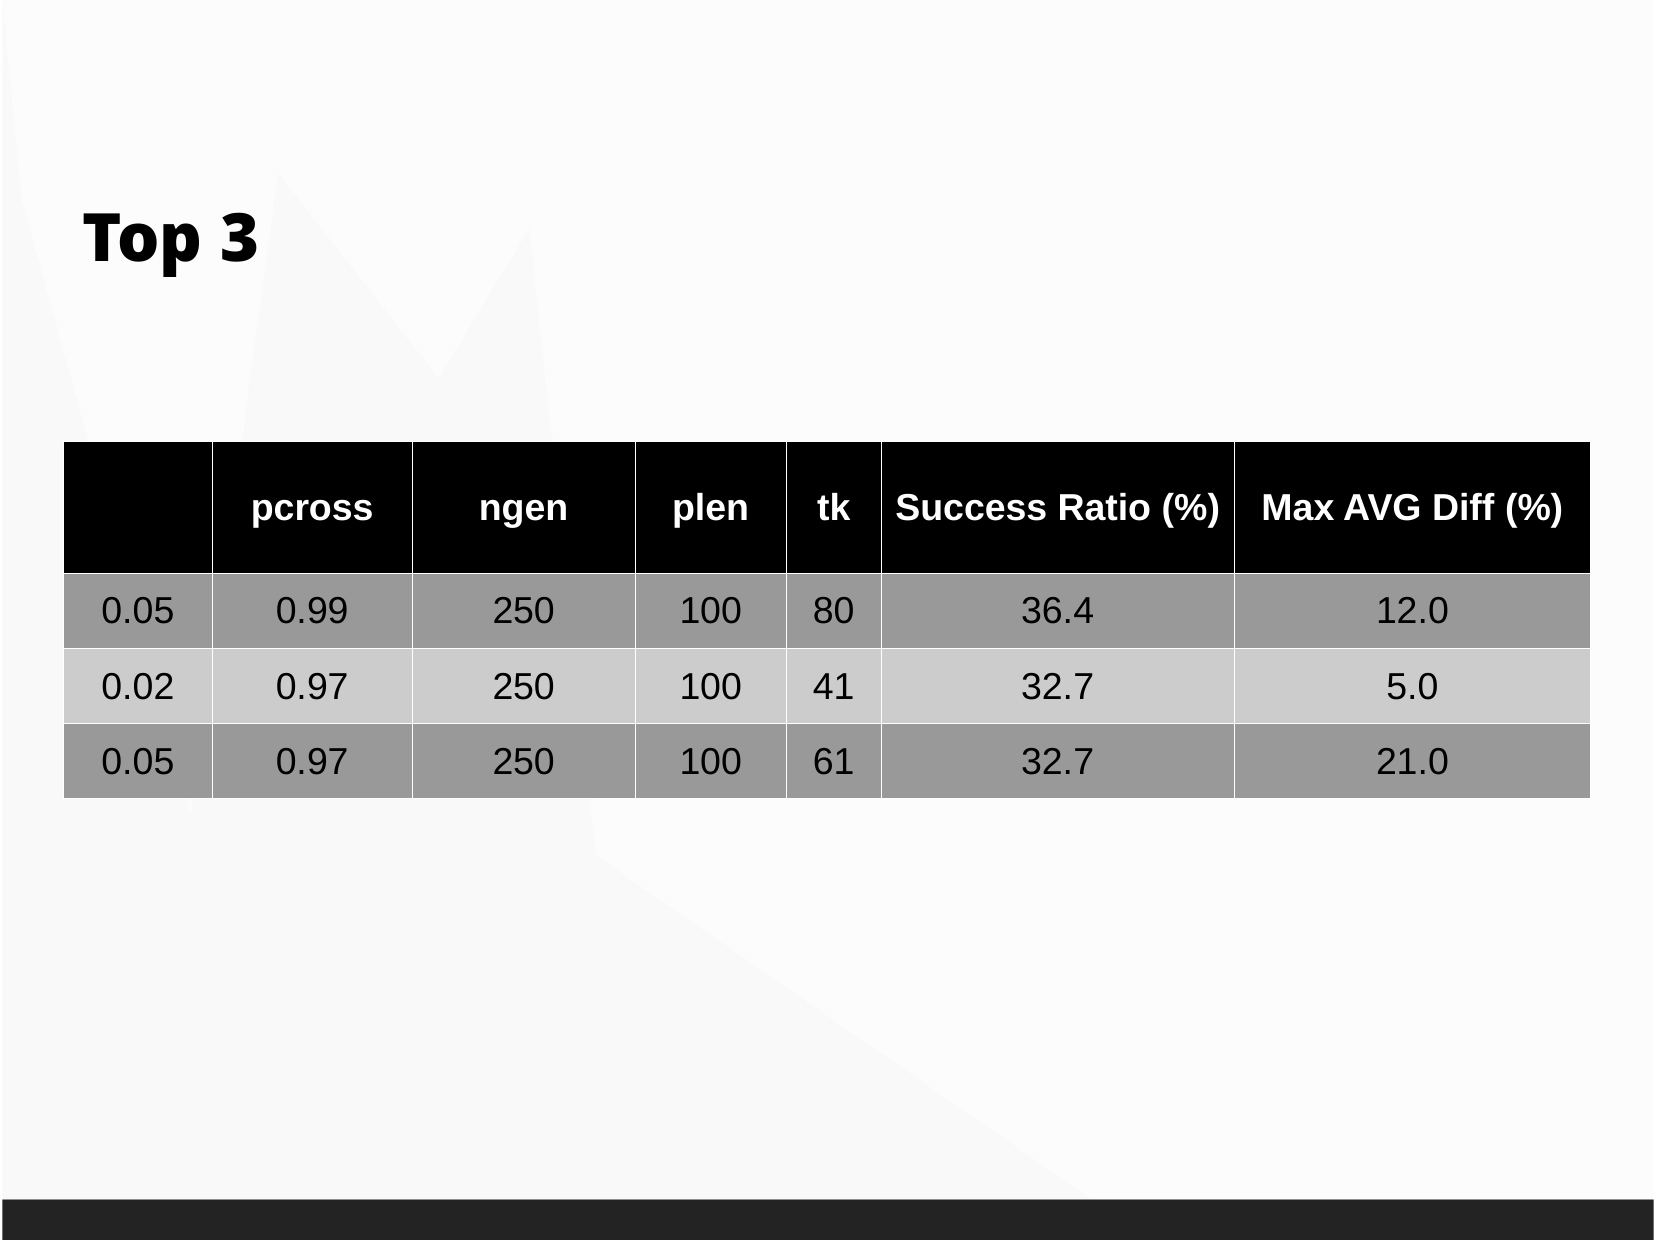

# Top 3
| pmut | pcross | ngen | plen | tk | Success Ratio (%) | Max AVG Diff (%) |
| --- | --- | --- | --- | --- | --- | --- |
| 0.05 | 0.99 | 250 | 100 | 80 | 36.4 | 12.0 |
| 0.02 | 0.97 | 250 | 100 | 41 | 32.7 | 5.0 |
| 0.05 | 0.97 | 250 | 100 | 61 | 32.7 | 21.0 |